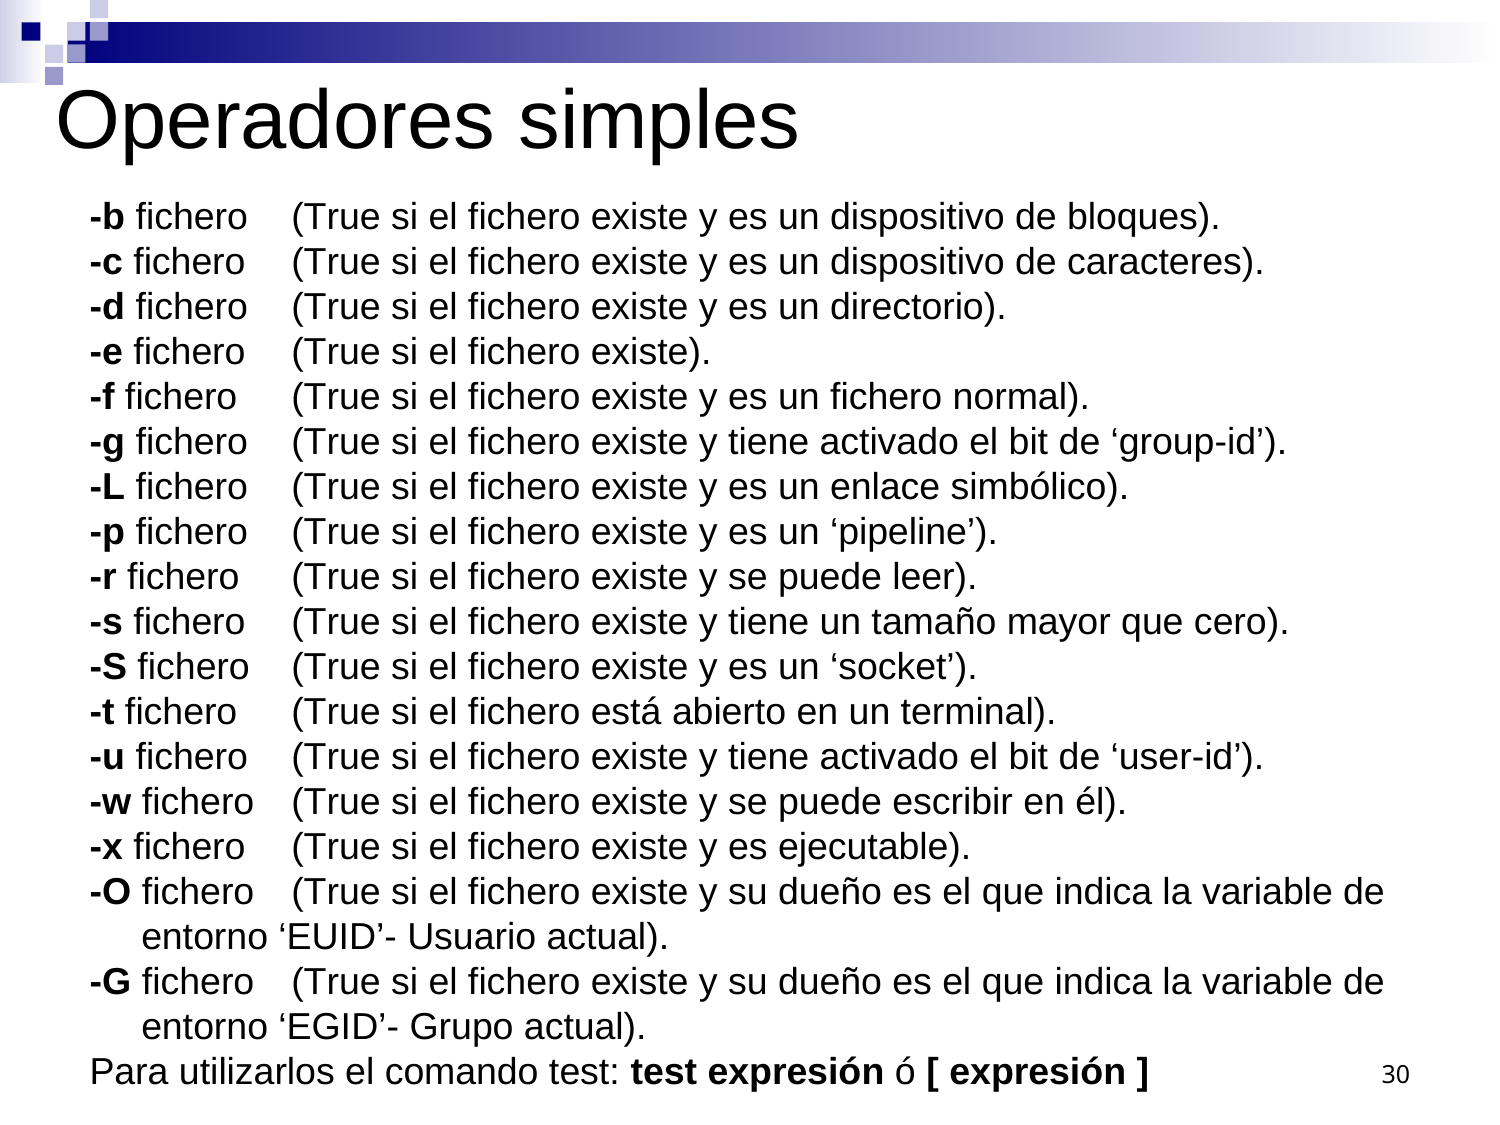

Operadores simples
-b fichero 	(True si el fichero existe y es un dispositivo de bloques).
-c fichero 	(True si el fichero existe y es un dispositivo de caracteres).
-d fichero 	(True si el fichero existe y es un directorio).
-e fichero 	(True si el fichero existe).
-f fichero 	(True si el fichero existe y es un fichero normal).
-g fichero 	(True si el fichero existe y tiene activado el bit de ‘group-id’).
-L fichero 	(True si el fichero existe y es un enlace simbólico).
-p fichero 	(True si el fichero existe y es un ‘pipeline’).
-r fichero 	(True si el fichero existe y se puede leer).
-s fichero 	(True si el fichero existe y tiene un tamaño mayor que cero).
-S fichero 	(True si el fichero existe y es un ‘socket’).
-t fichero 	(True si el fichero está abierto en un terminal).
-u fichero 	(True si el fichero existe y tiene activado el bit de ‘user-id’).
-w fichero	(True si el fichero existe y se puede escribir en él).
-x fichero 	(True si el fichero existe y es ejecutable).
-O fichero 	(True si el fichero existe y su dueño es el que indica la variable de entorno ‘EUID’- Usuario actual).
-G fichero 	(True si el fichero existe y su dueño es el que indica la variable de entorno ‘EGID’- Grupo actual).
Para utilizarlos el comando test: test expresión ó [ expresión ]